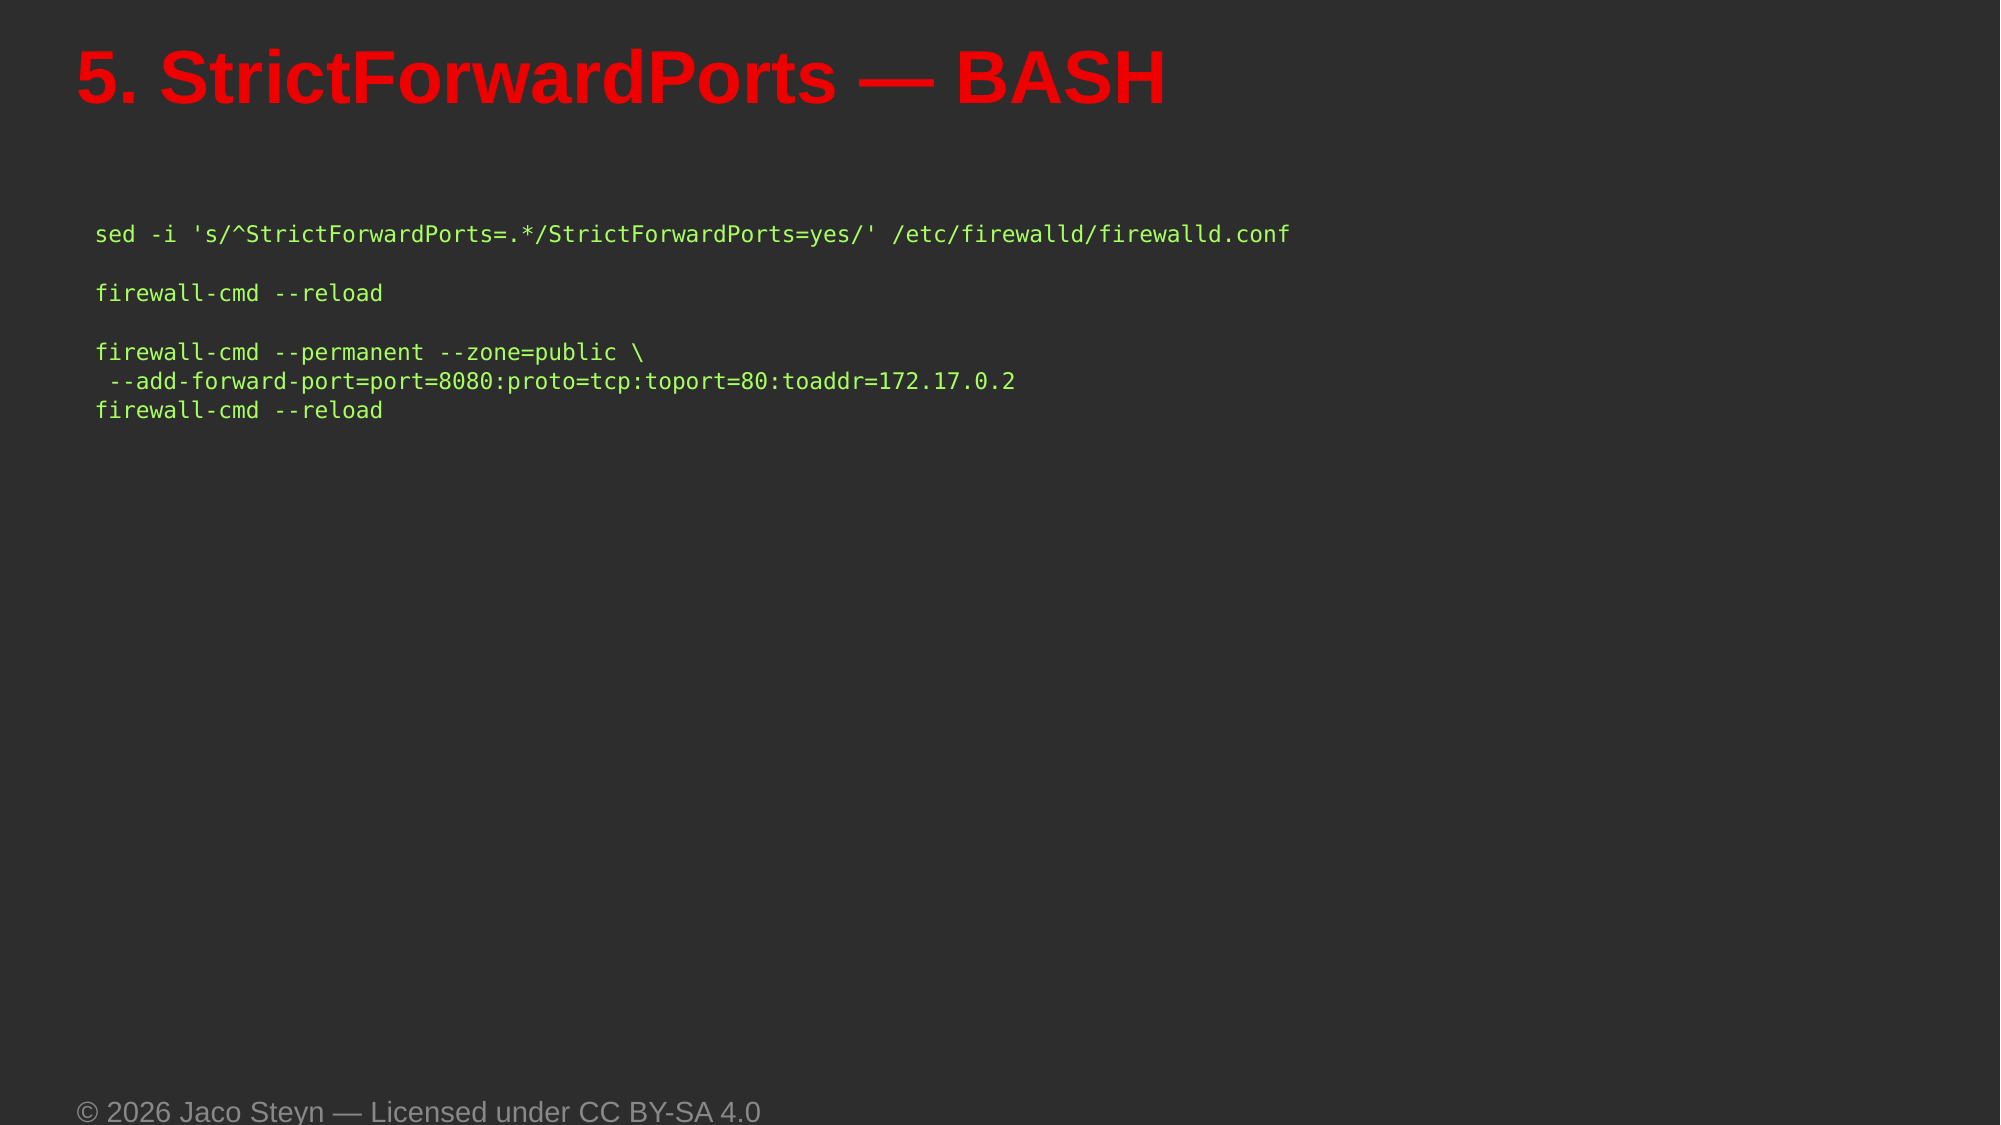

5. StrictForwardPorts — BASH
sed -i 's/^StrictForwardPorts=.*/StrictForwardPorts=yes/' /etc/firewalld/firewalld.conf
firewall-cmd --reload
firewall-cmd --permanent --zone=public \
 --add-forward-port=port=8080:proto=tcp:toport=80:toaddr=172.17.0.2
firewall-cmd --reload
© 2026 Jaco Steyn — Licensed under CC BY-SA 4.0